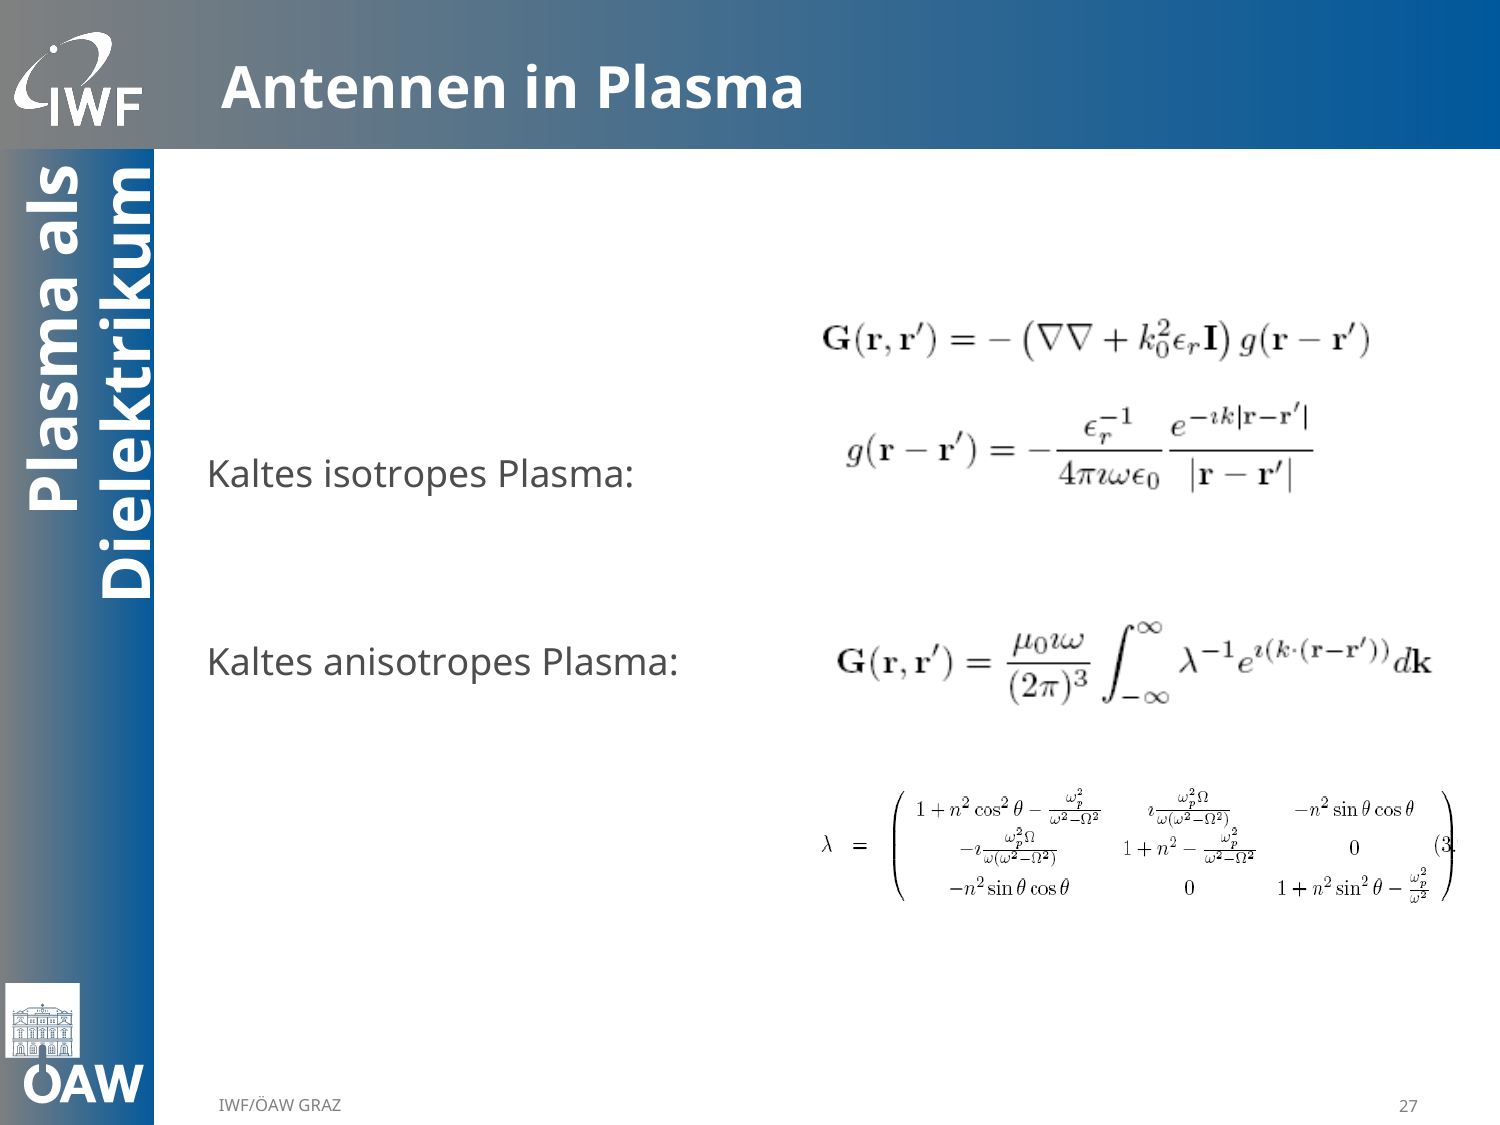

Antennen in Plasma
# Kaltes isotropes Plasma:
Kaltes anisotropes Plasma:
Plasma als Dielektrikum
IWF/ÖAW GRAZ
27